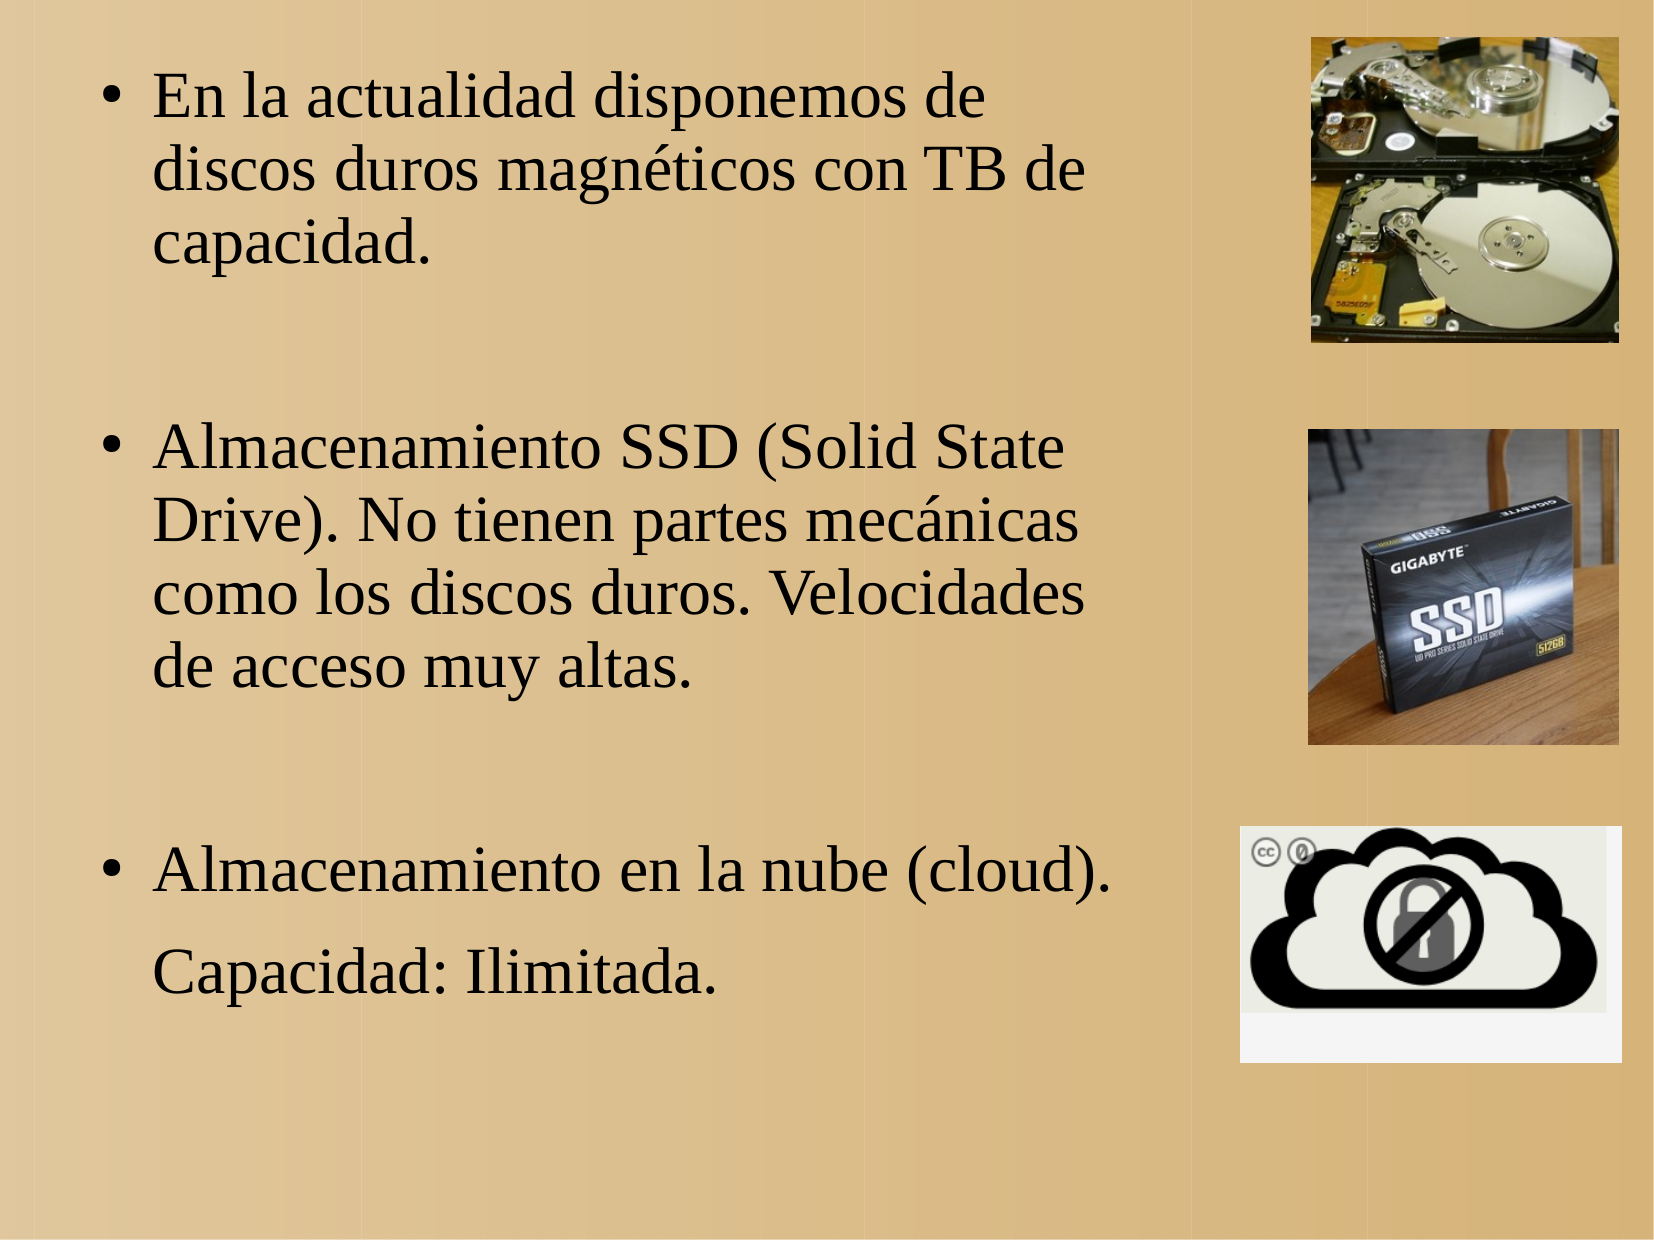

# En la actualidad disponemos de discos duros magnéticos con TB de capacidad.
Almacenamiento SSD (Solid State Drive). No tienen partes mecánicas como los discos duros. Velocidades de acceso muy altas.
Almacenamiento en la nube (cloud).
Capacidad: Ilimitada.